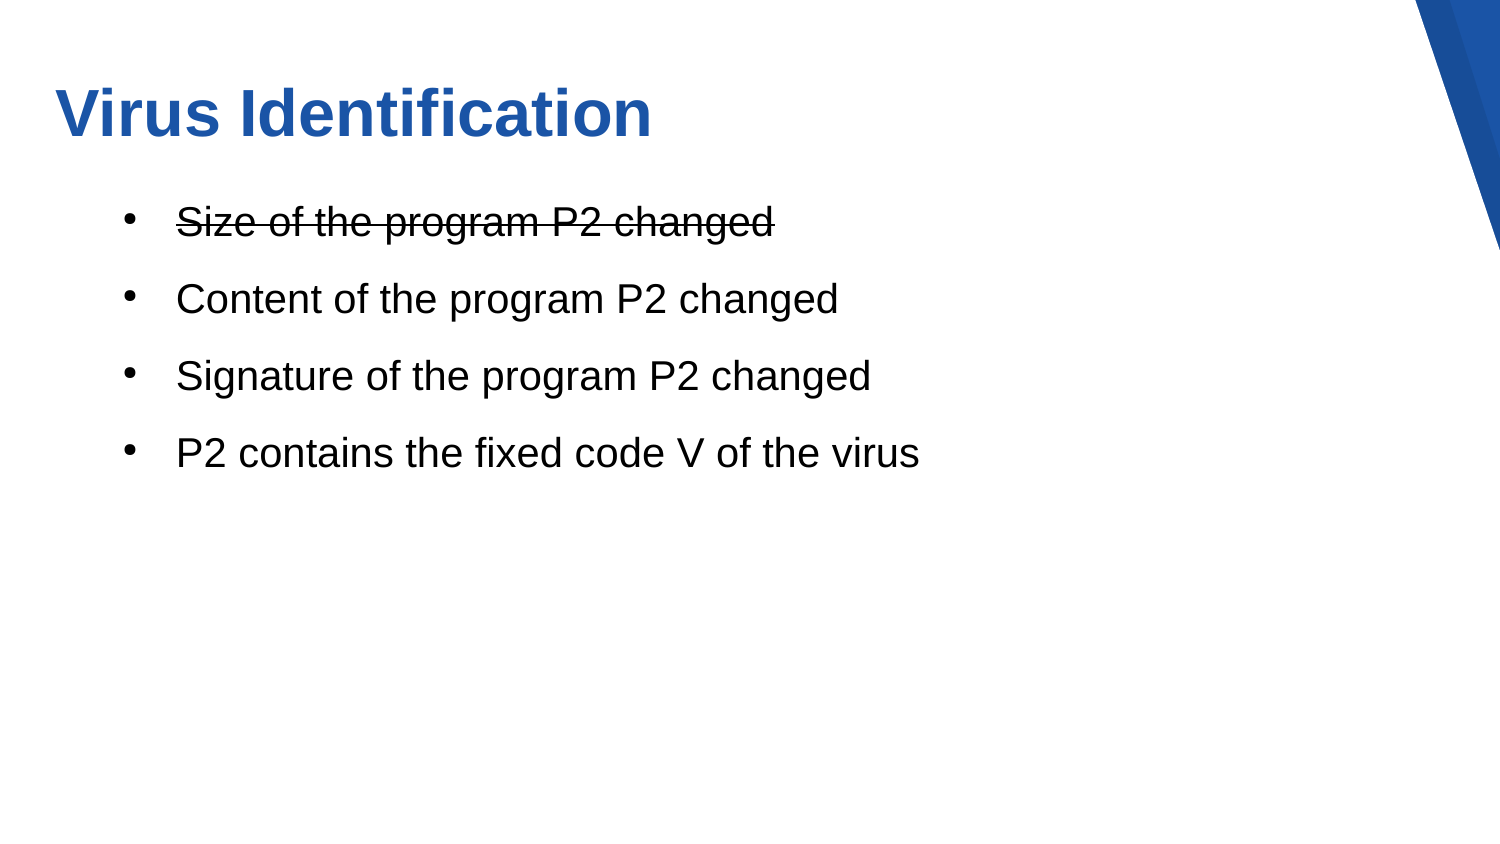

Virus Identification
# Size of the program P2 changed
Content of the program P2 changed
Signature of the program P2 changed
P2 contains the fixed code V of the virus